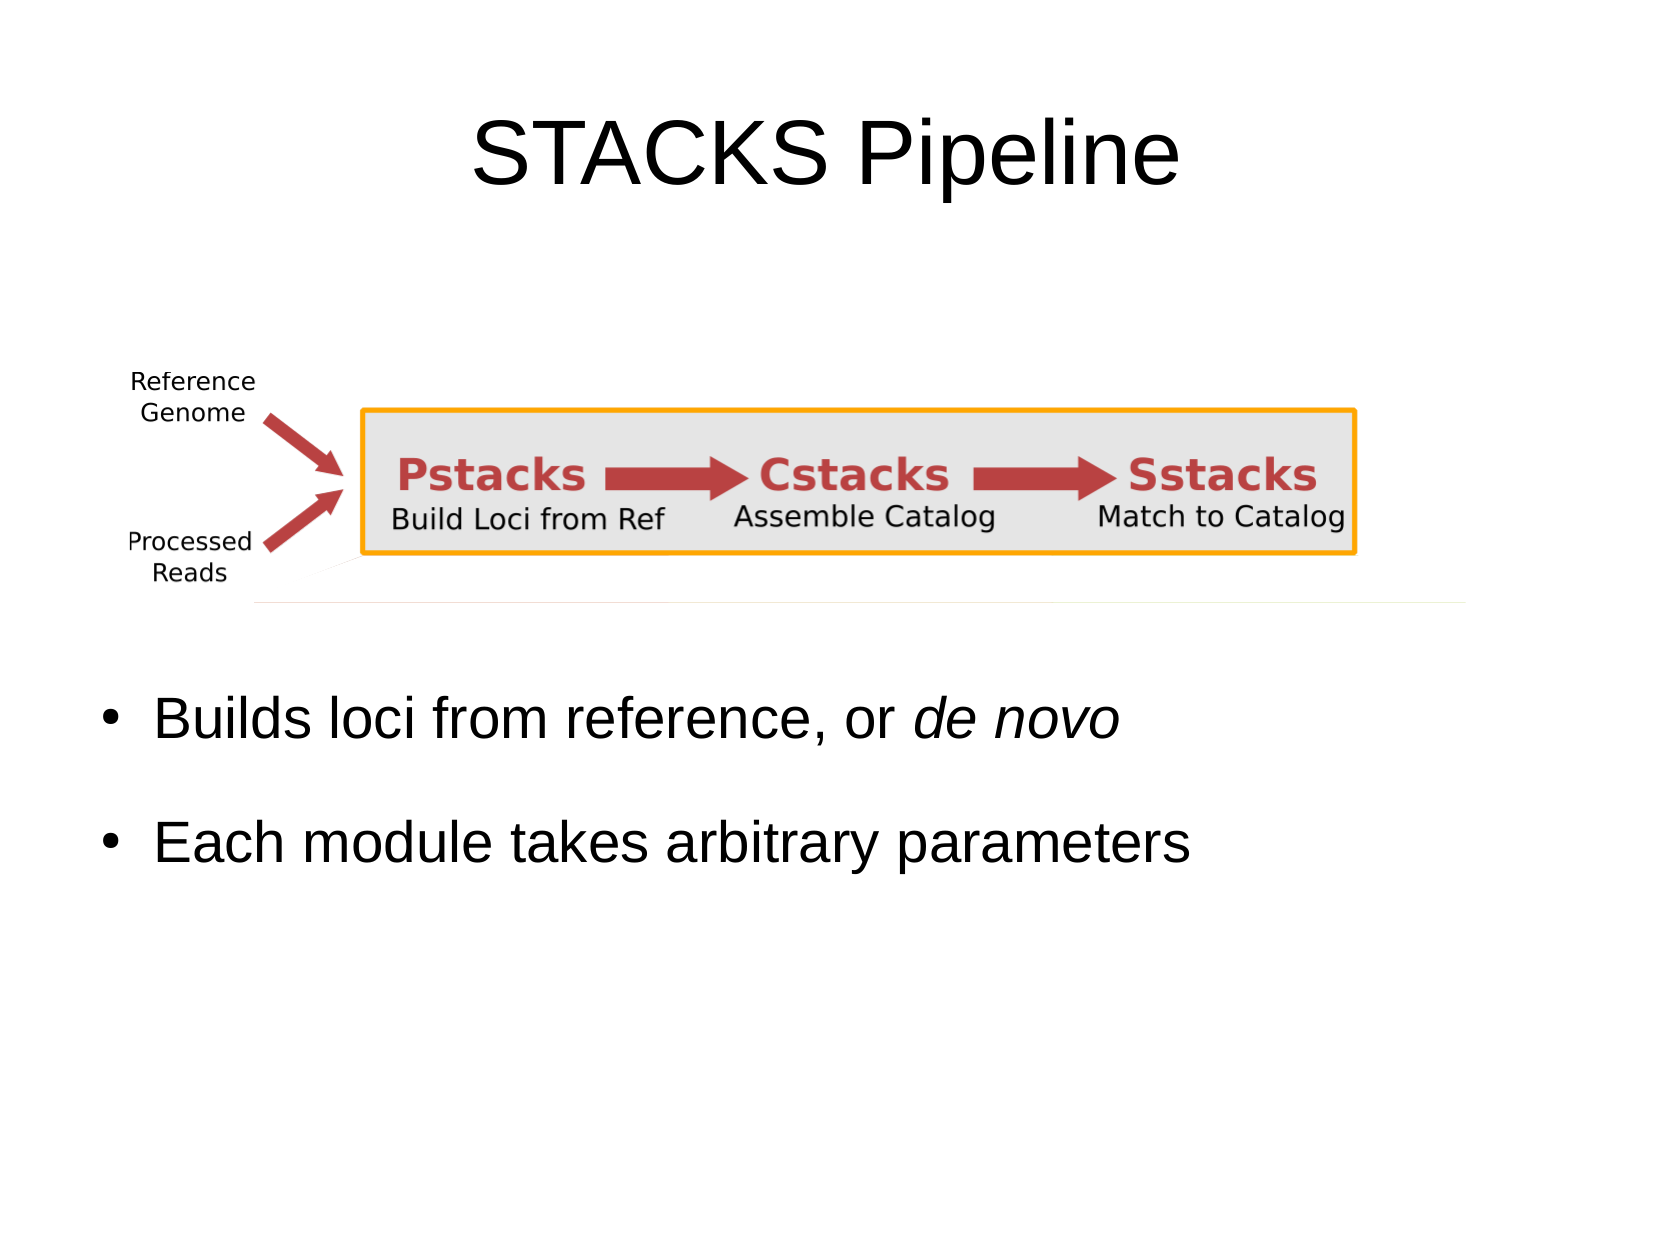

# STACKS Pipeline
Builds loci from reference, or de novo
Each module takes arbitrary parameters